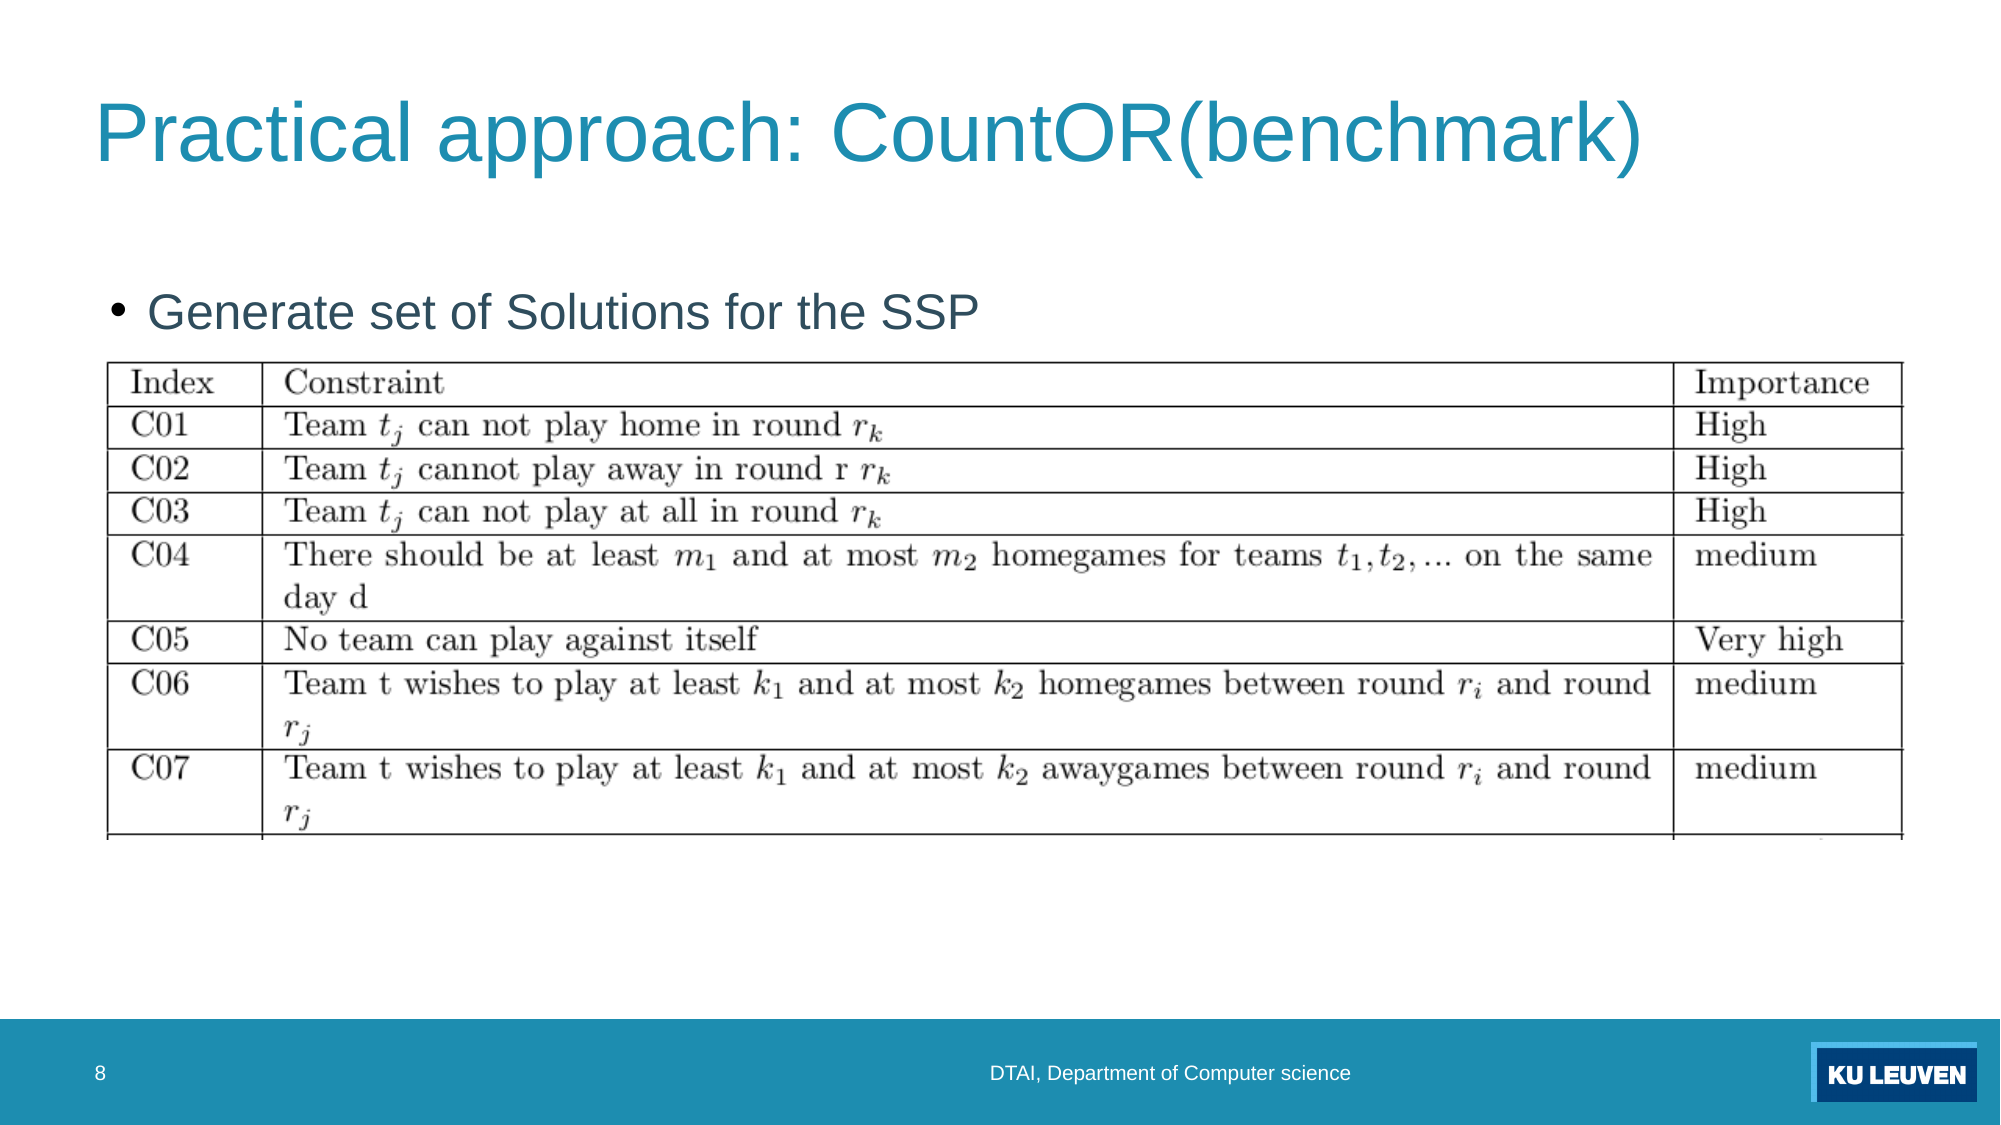

Practical approach: CountOR(benchmark)
# Generate set of Solutions for the SSP
DTAI, Department of Computer science